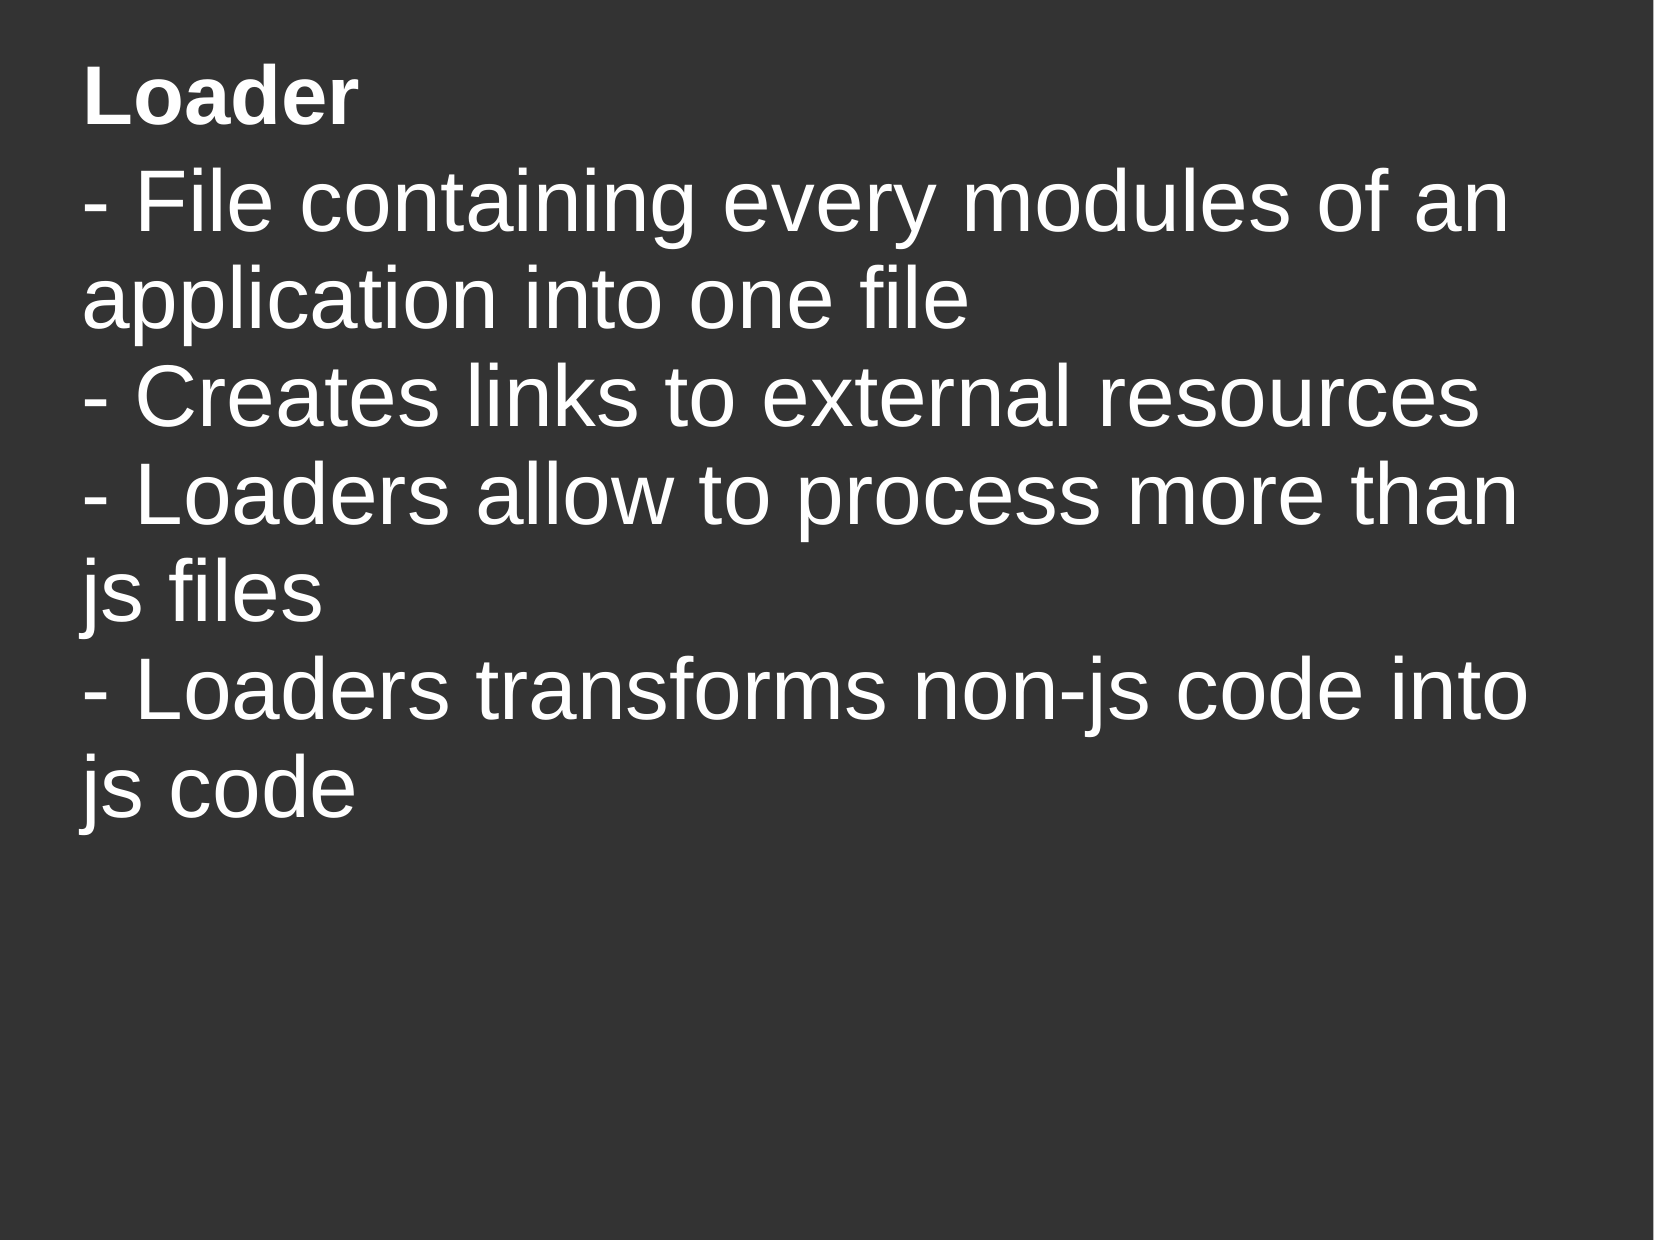

Loader
# - File containing every modules of an application into one file - Creates links to external resources - Loaders allow to process more than js files - Loaders transforms non-js code into js code